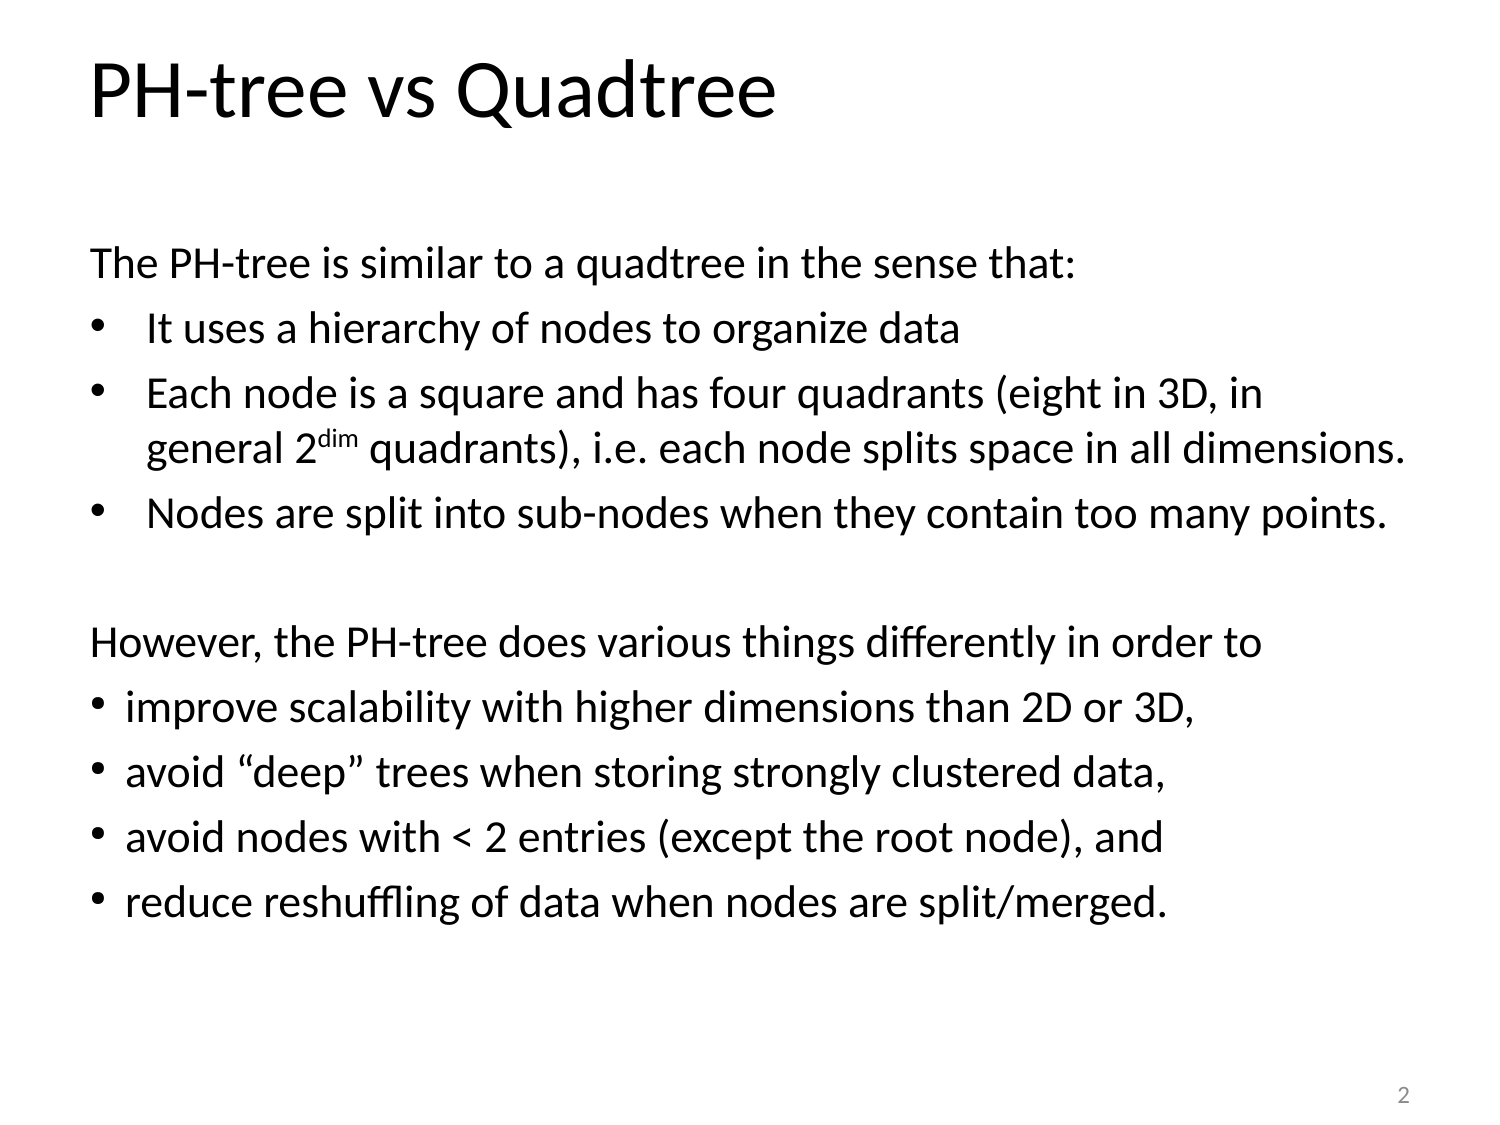

PH-tree vs Quadtree
The PH-tree is similar to a quadtree in the sense that:
It uses a hierarchy of nodes to organize data
Each node is a square and has four quadrants (eight in 3D, in general 2dim quadrants), i.e. each node splits space in all dimensions.
Nodes are split into sub-nodes when they contain too many points.
However, the PH-tree does various things differently in order to
improve scalability with higher dimensions than 2D or 3D,
avoid “deep” trees when storing strongly clustered data,
avoid nodes with < 2 entries (except the root node), and
reduce reshuffling of data when nodes are split/merged.
1